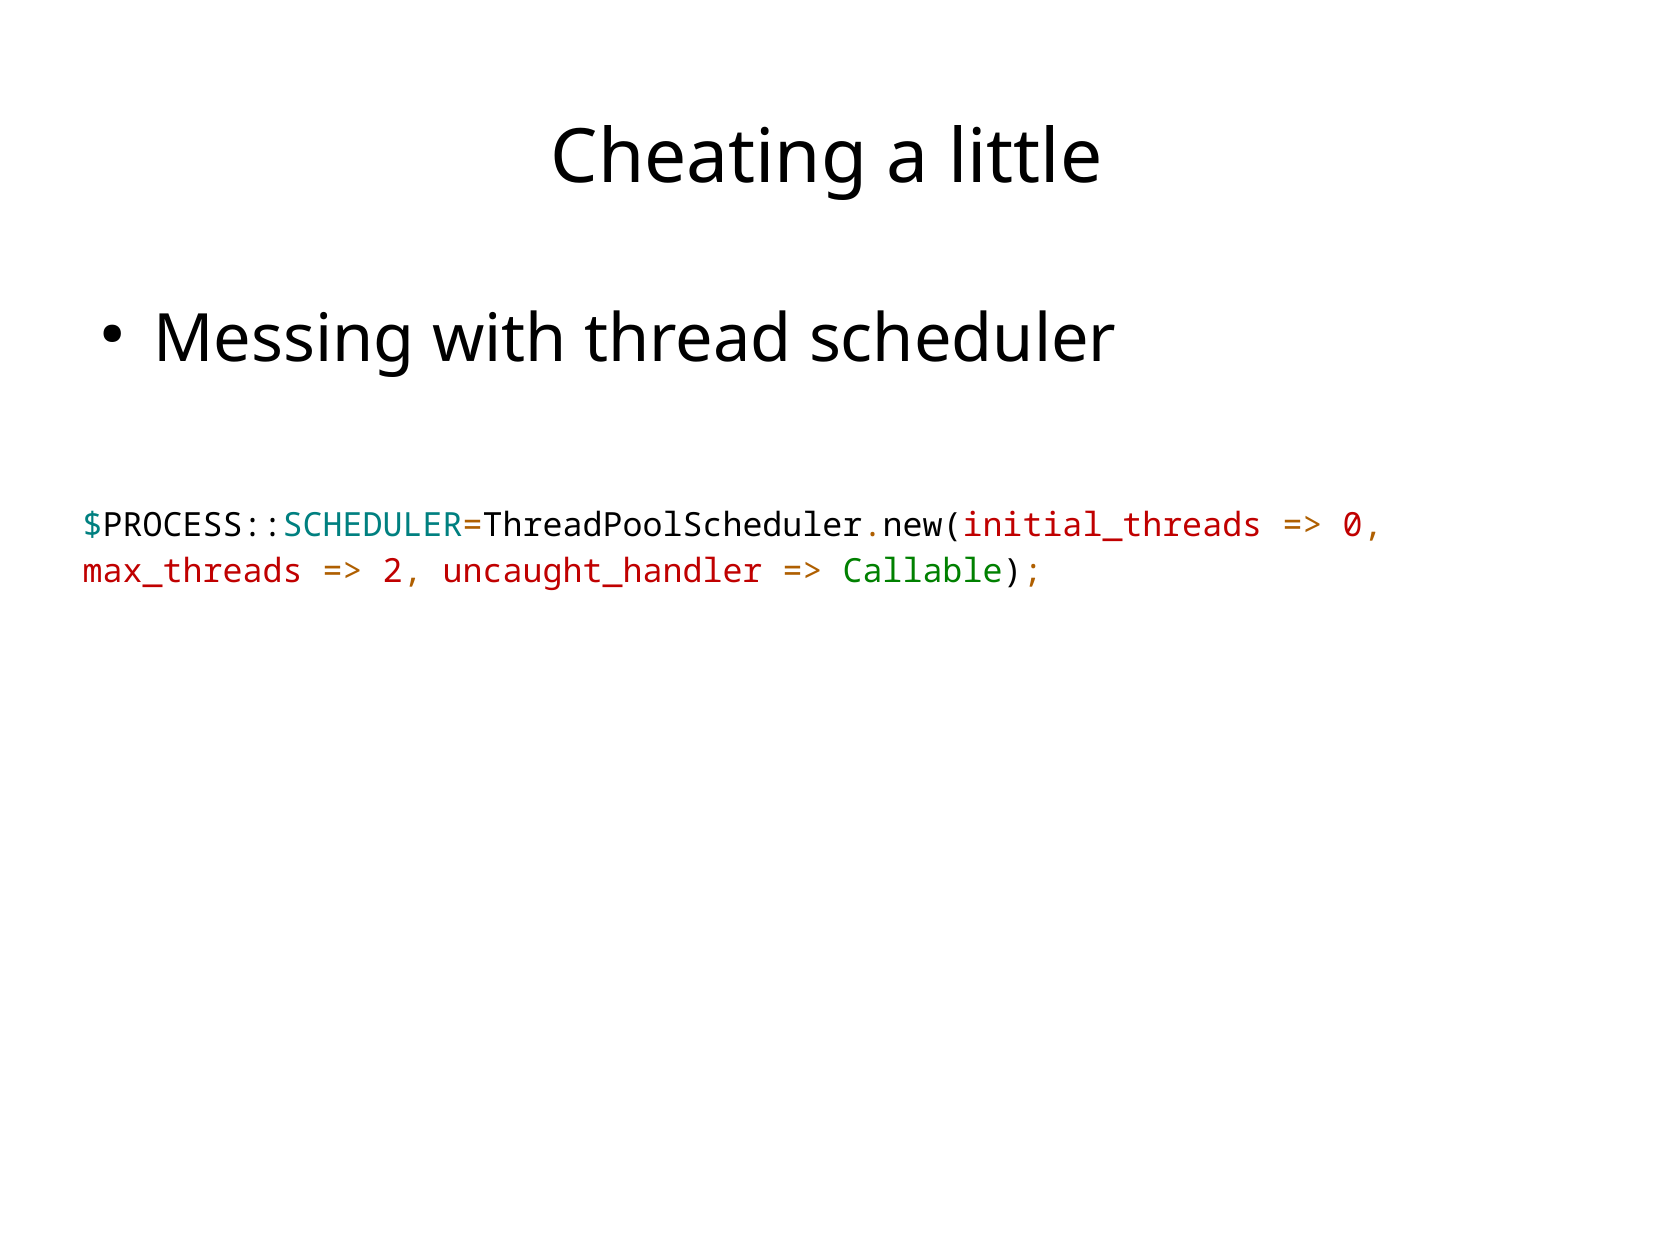

# Cheating a little
Messing with thread scheduler
$PROCESS::SCHEDULER=ThreadPoolScheduler.new(initial_threads => 0, max_threads => 2, uncaught_handler => Callable);